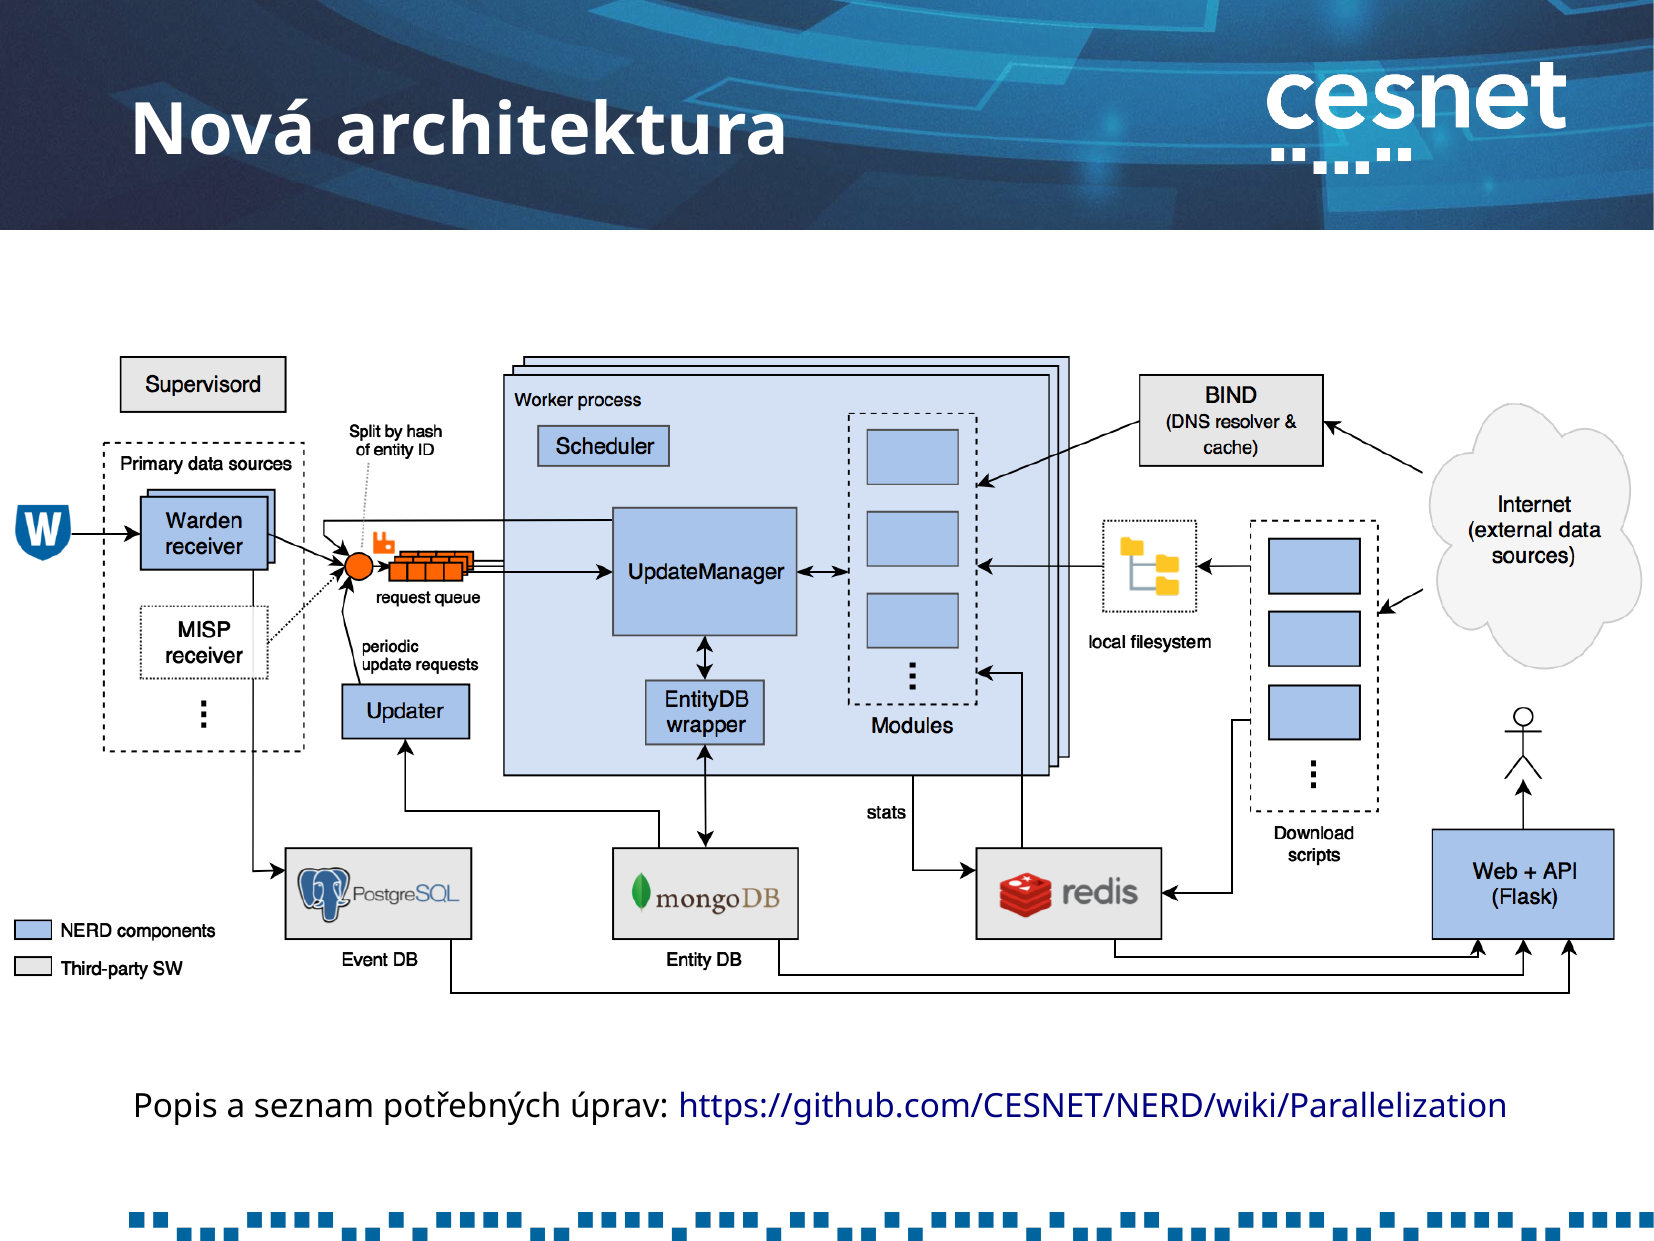

# Nová architektura
Popis a seznam potřebných úprav: https://github.com/CESNET/NERD/wiki/Parallelization